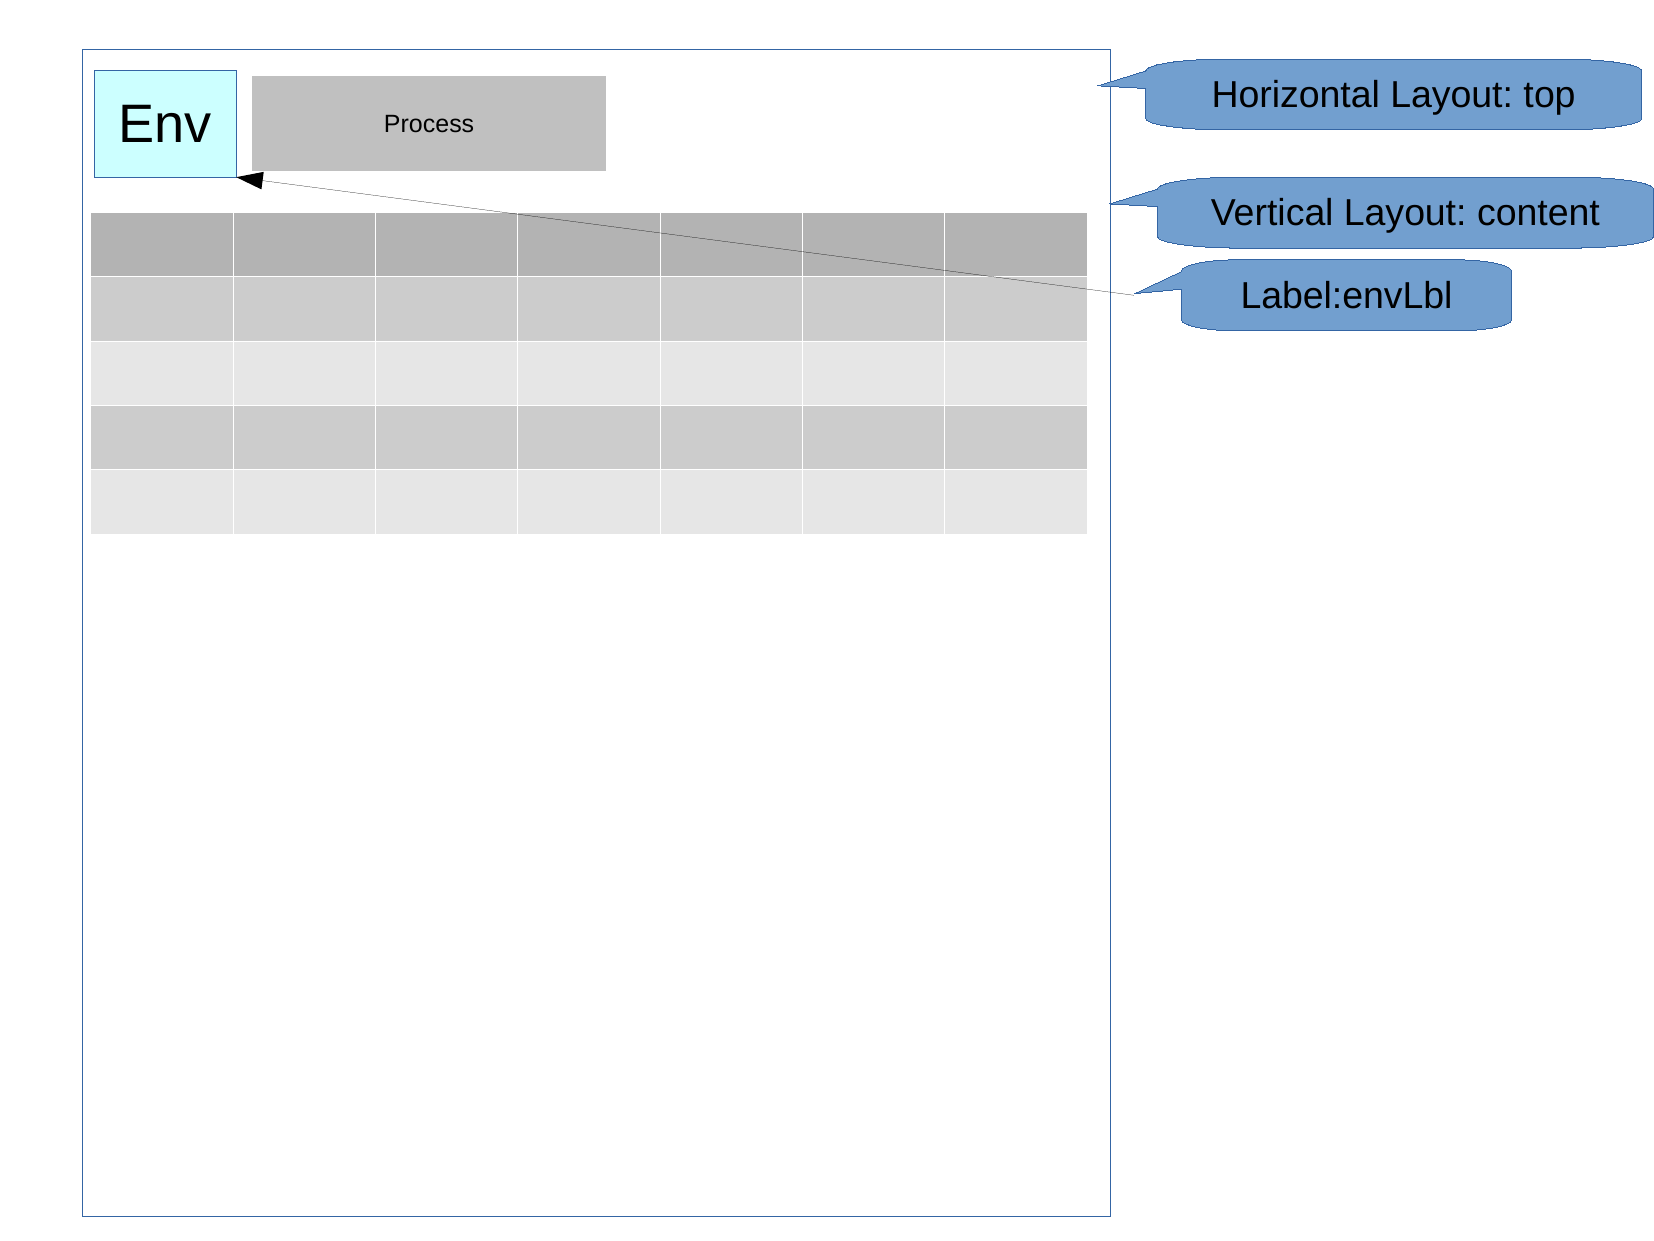

#
Horizontal Layout: top
Env
Vertical Layout: content
| | | | | | | |
| --- | --- | --- | --- | --- | --- | --- |
| | | | | | | |
| | | | | | | |
| | | | | | | |
| | | | | | | |
Label:envLbl